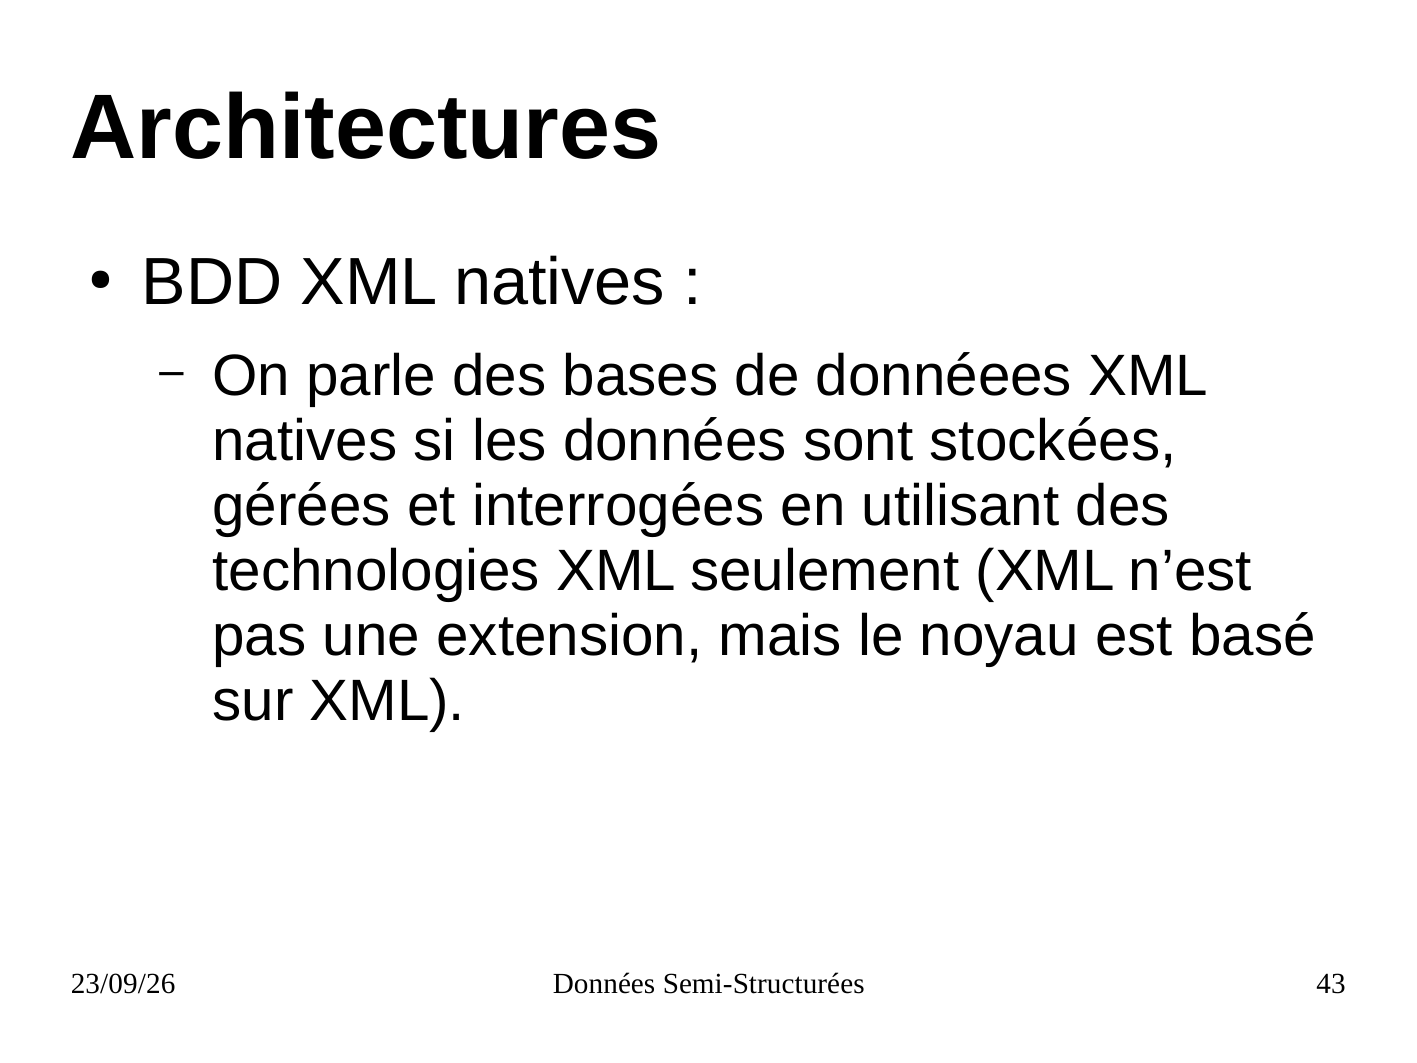

# Architectures
BDD XML natives :
On parle des bases de donnéees XML natives si les données sont stockées, gérées et interrogées en utilisant des technologies XML seulement (XML n’est pas une extension, mais le noyau est basé sur XML).
Données Semi-Structurées
43